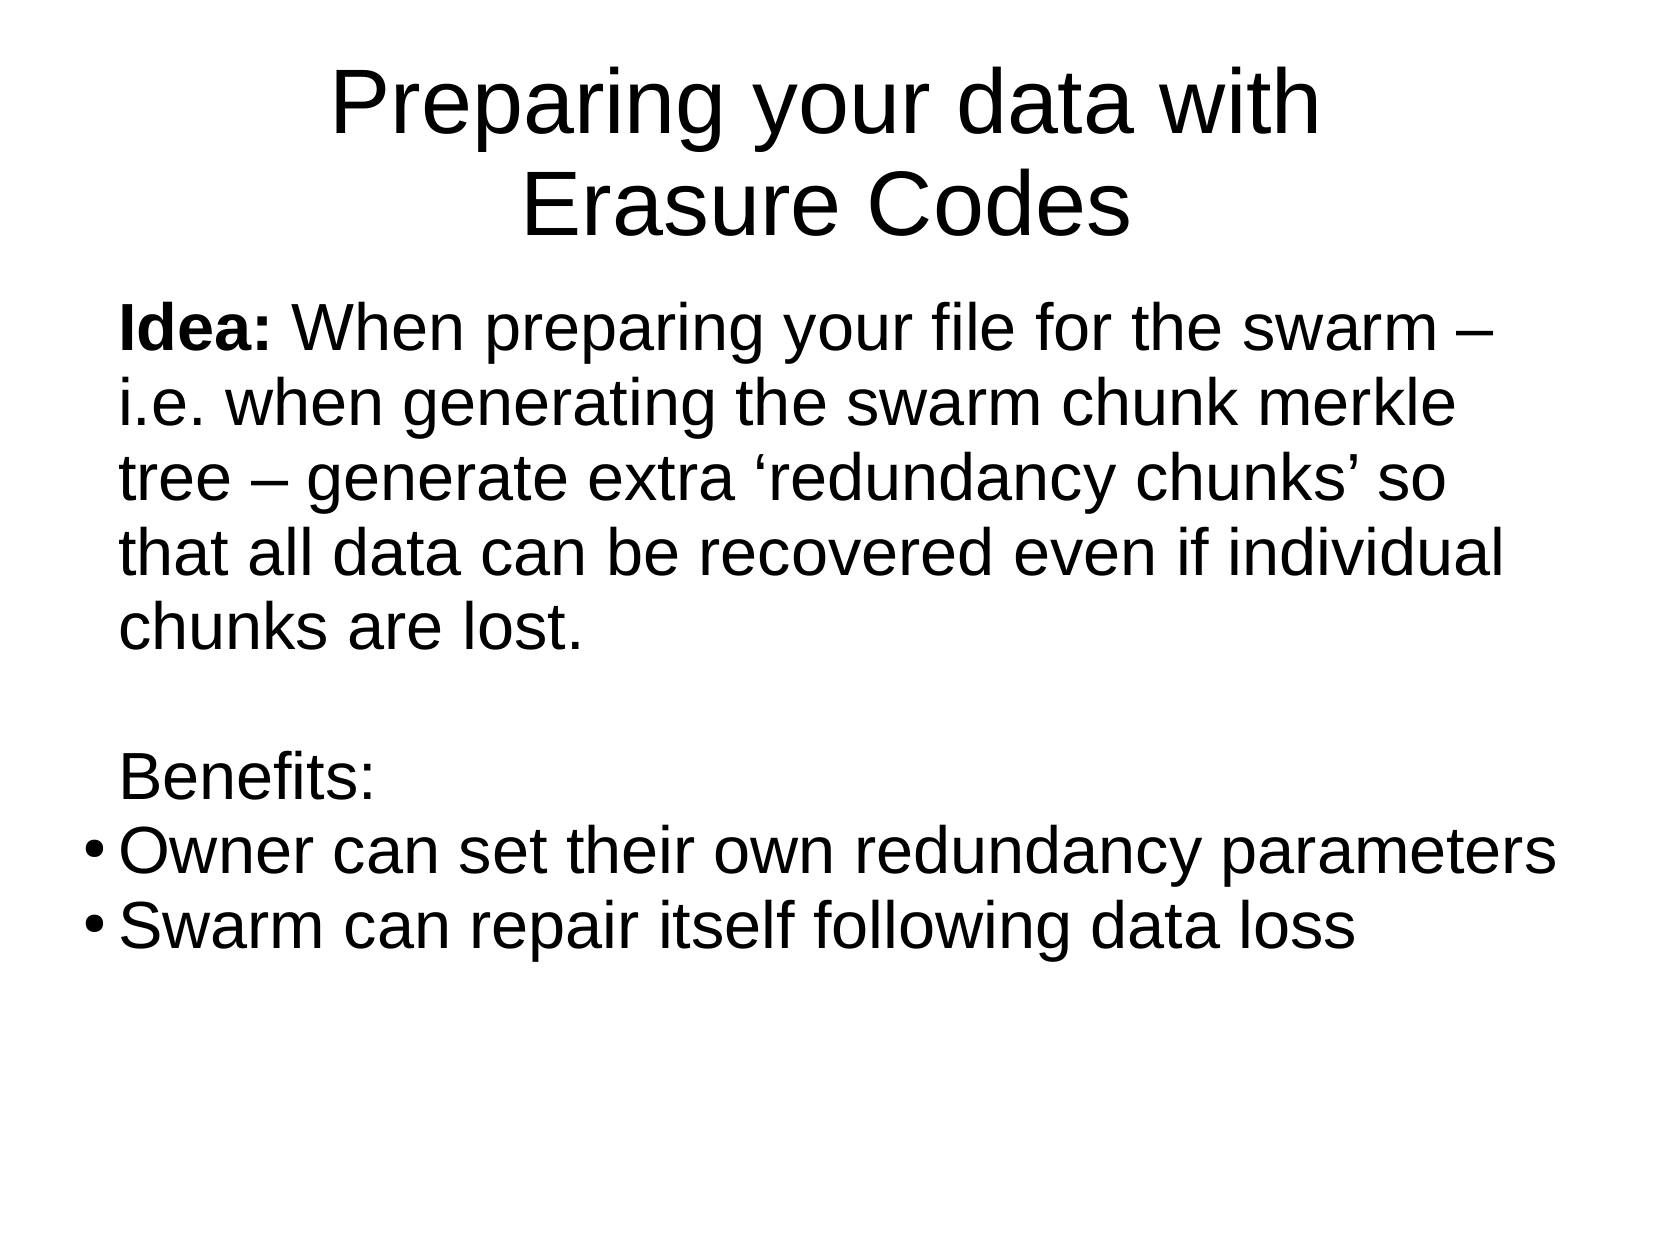

# Preparing your data with Erasure Codes
Idea: When preparing your file for the swarm – i.e. when generating the swarm chunk merkle tree – generate extra ‘redundancy chunks’ so that all data can be recovered even if individual chunks are lost.
Benefits:
Owner can set their own redundancy parameters
Swarm can repair itself following data loss